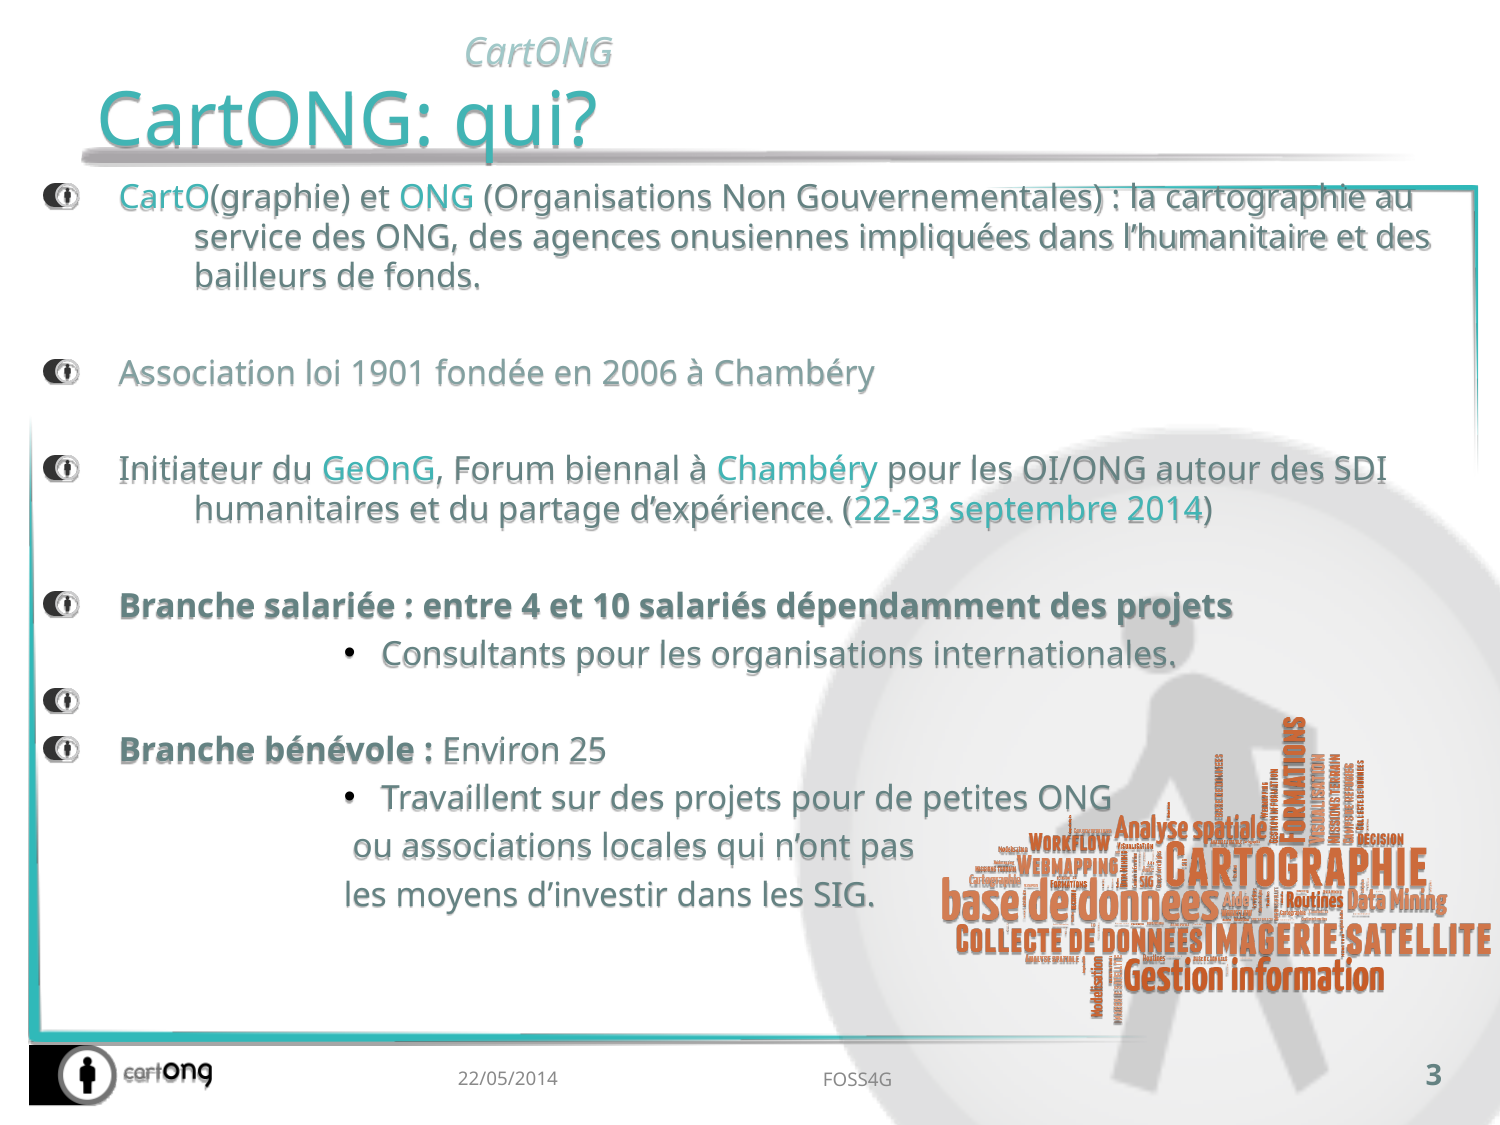

CartONG
# CartONG: qui?
CartO(graphie) et ONG (Organisations Non Gouvernementales) : la cartographie au service des ONG, des agences onusiennes impliquées dans l’humanitaire et des bailleurs de fonds.
Association loi 1901 fondée en 2006 à Chambéry
Initiateur du GeOnG, Forum biennal à Chambéry pour les OI/ONG autour des SDI humanitaires et du partage d’expérience. (22-23 septembre 2014)
Branche salariée : entre 4 et 10 salariés dépendamment des projets
Consultants pour les organisations internationales.
Branche bénévole : Environ 25
Travaillent sur des projets pour de petites ONG
 ou associations locales qui n’ont pas
les moyens d’investir dans les SIG.
22/05/2014
FOSS4G